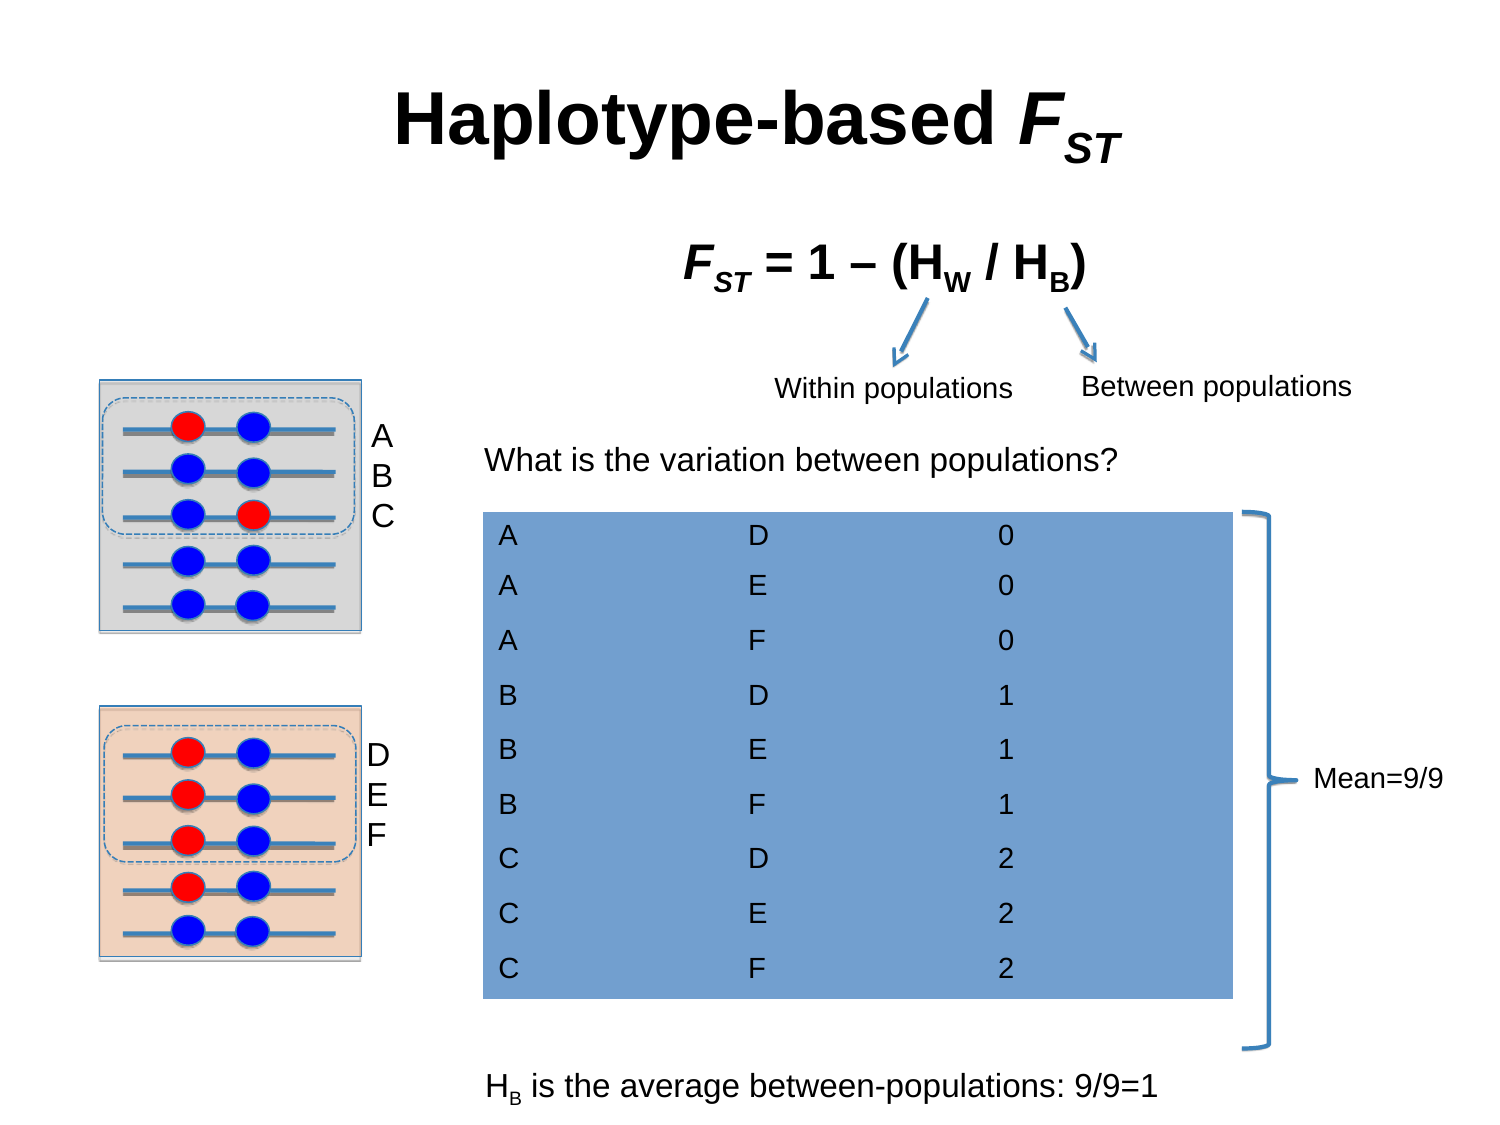

# Haplotype-based FST
FST = 1 – (HW / HB)
Between populations
Within populations
A
B
C
What is the variation between populations?
| A | D | 0 |
| --- | --- | --- |
| A | E | 0 |
| A | F | 0 |
| B | D | 1 |
| B | E | 1 |
| B | F | 1 |
| C | D | 2 |
| C | E | 2 |
| C | F | 2 |
D
E
F
Mean=9/9
HB is the average between-populations: 9/9=1